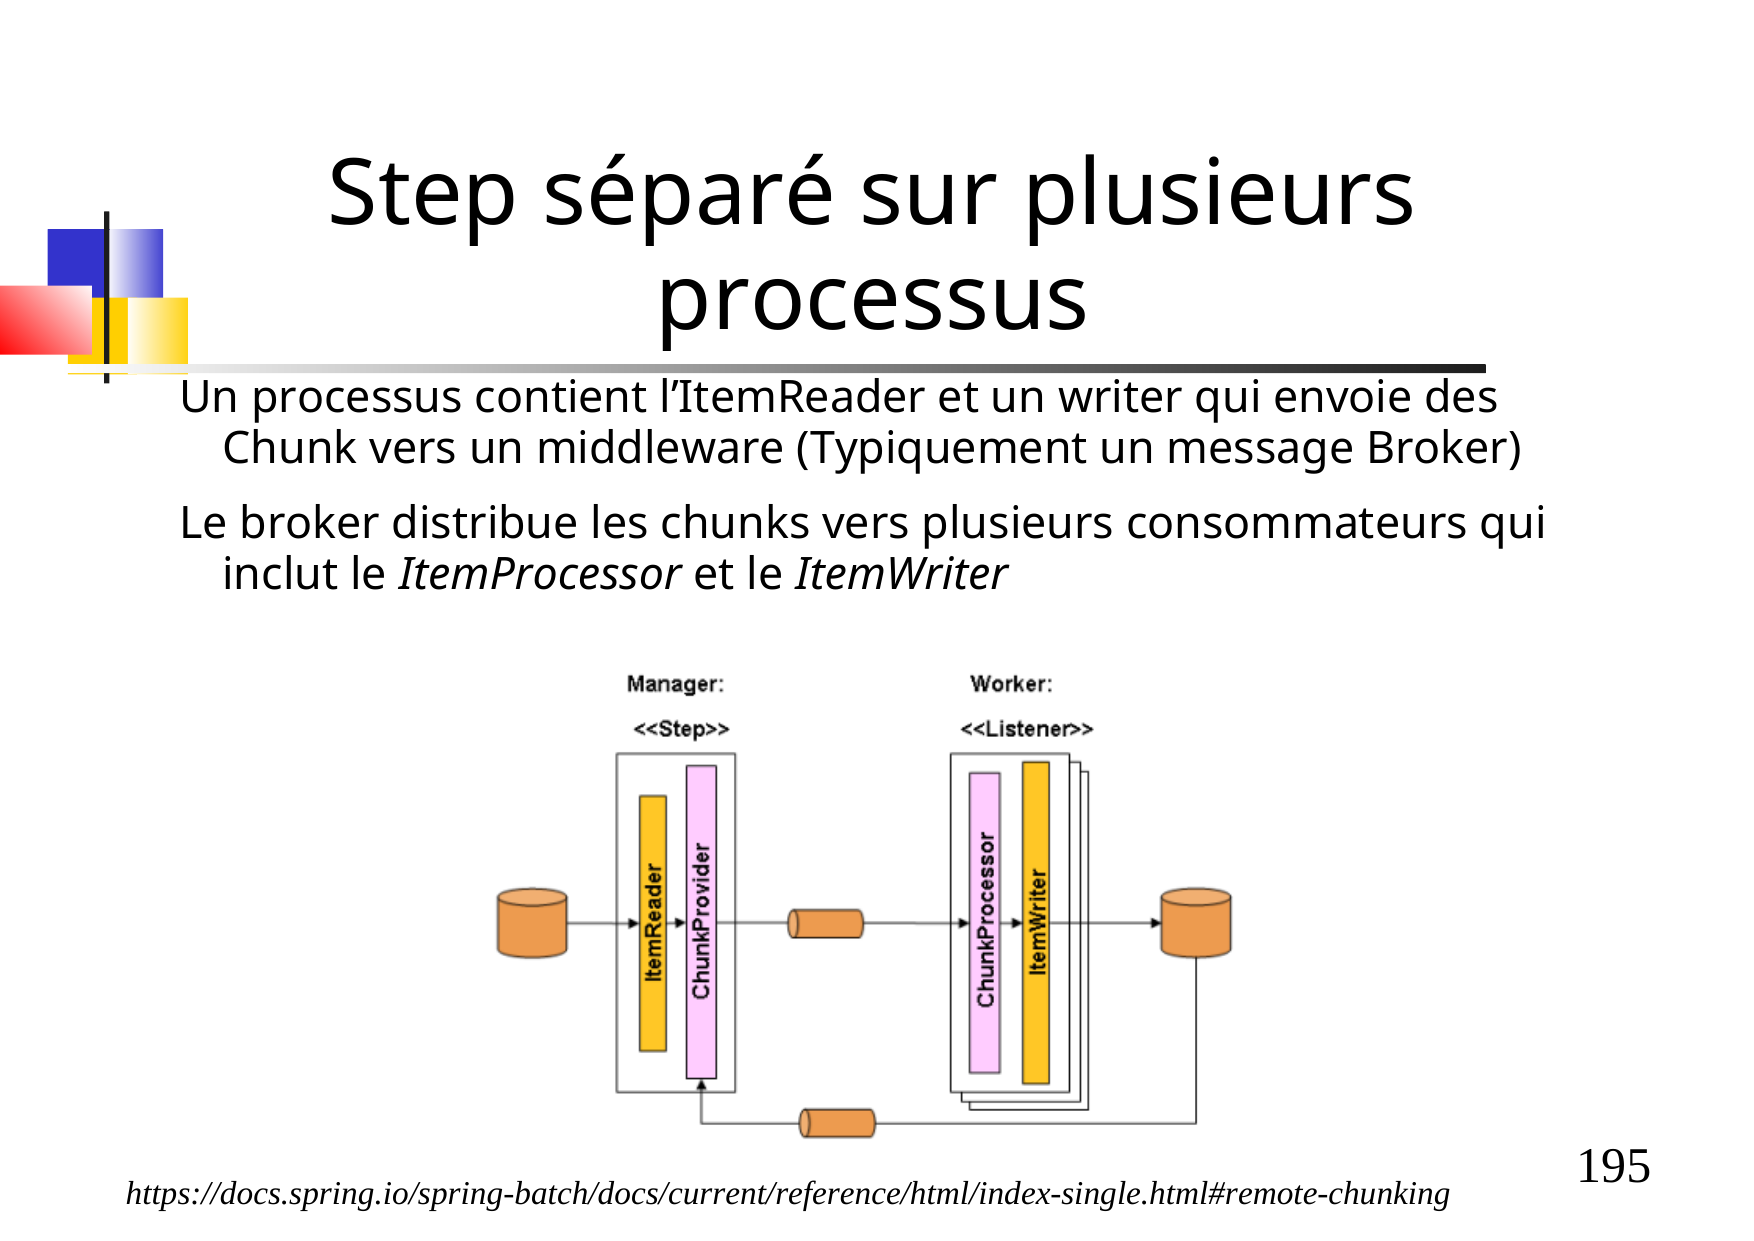

# Step séparé sur plusieurs processus
Un processus contient l’ItemReader et un writer qui envoie des Chunk vers un middleware (Typiquement un message Broker)
Le broker distribue les chunks vers plusieurs consommateurs qui inclut le ItemProcessor et le ItemWriter
https://docs.spring.io/spring-batch/docs/current/reference/html/index-single.html#remote-chunking